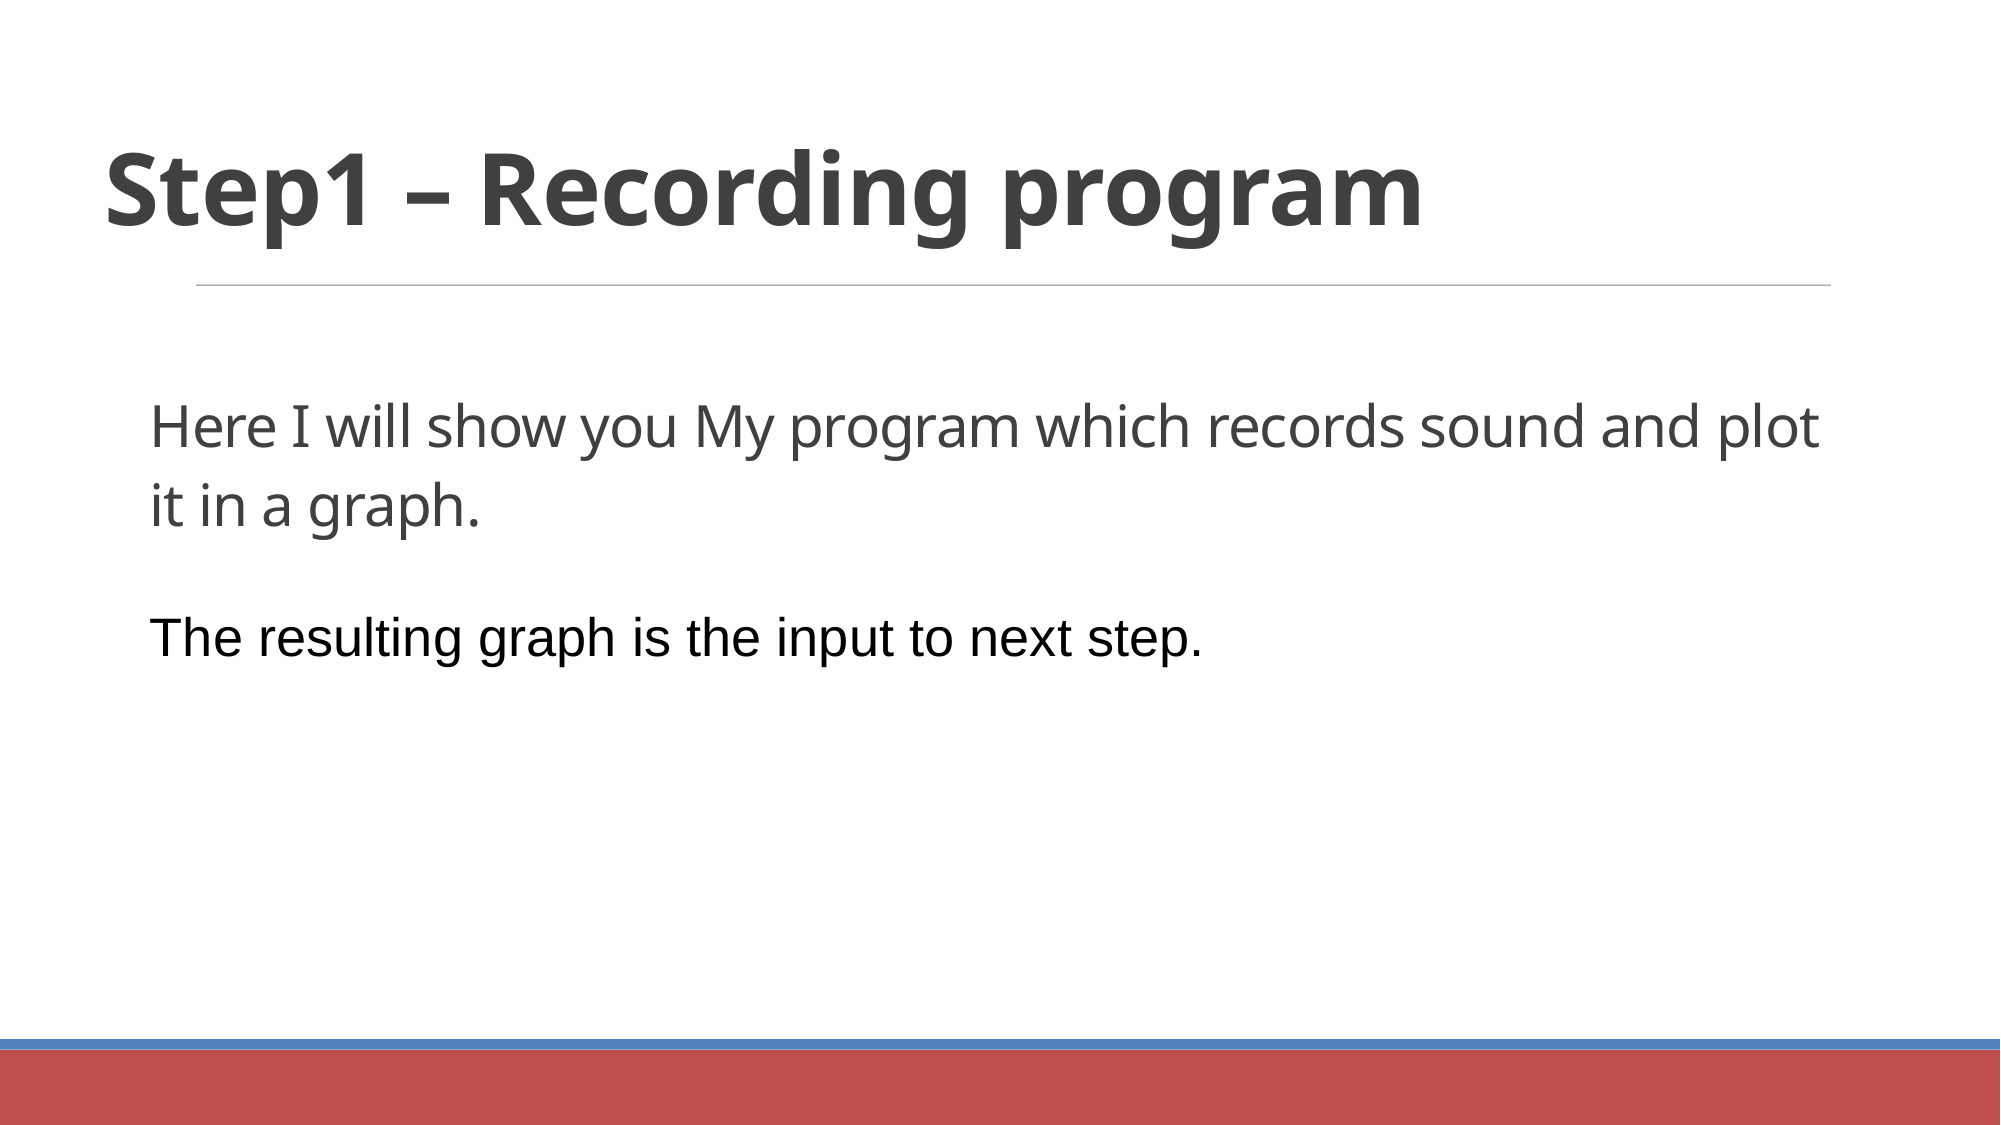

Step1 – Recording program
Here I will show you My program which records sound and plot
it in a graph.
The resulting graph is the input to next step.